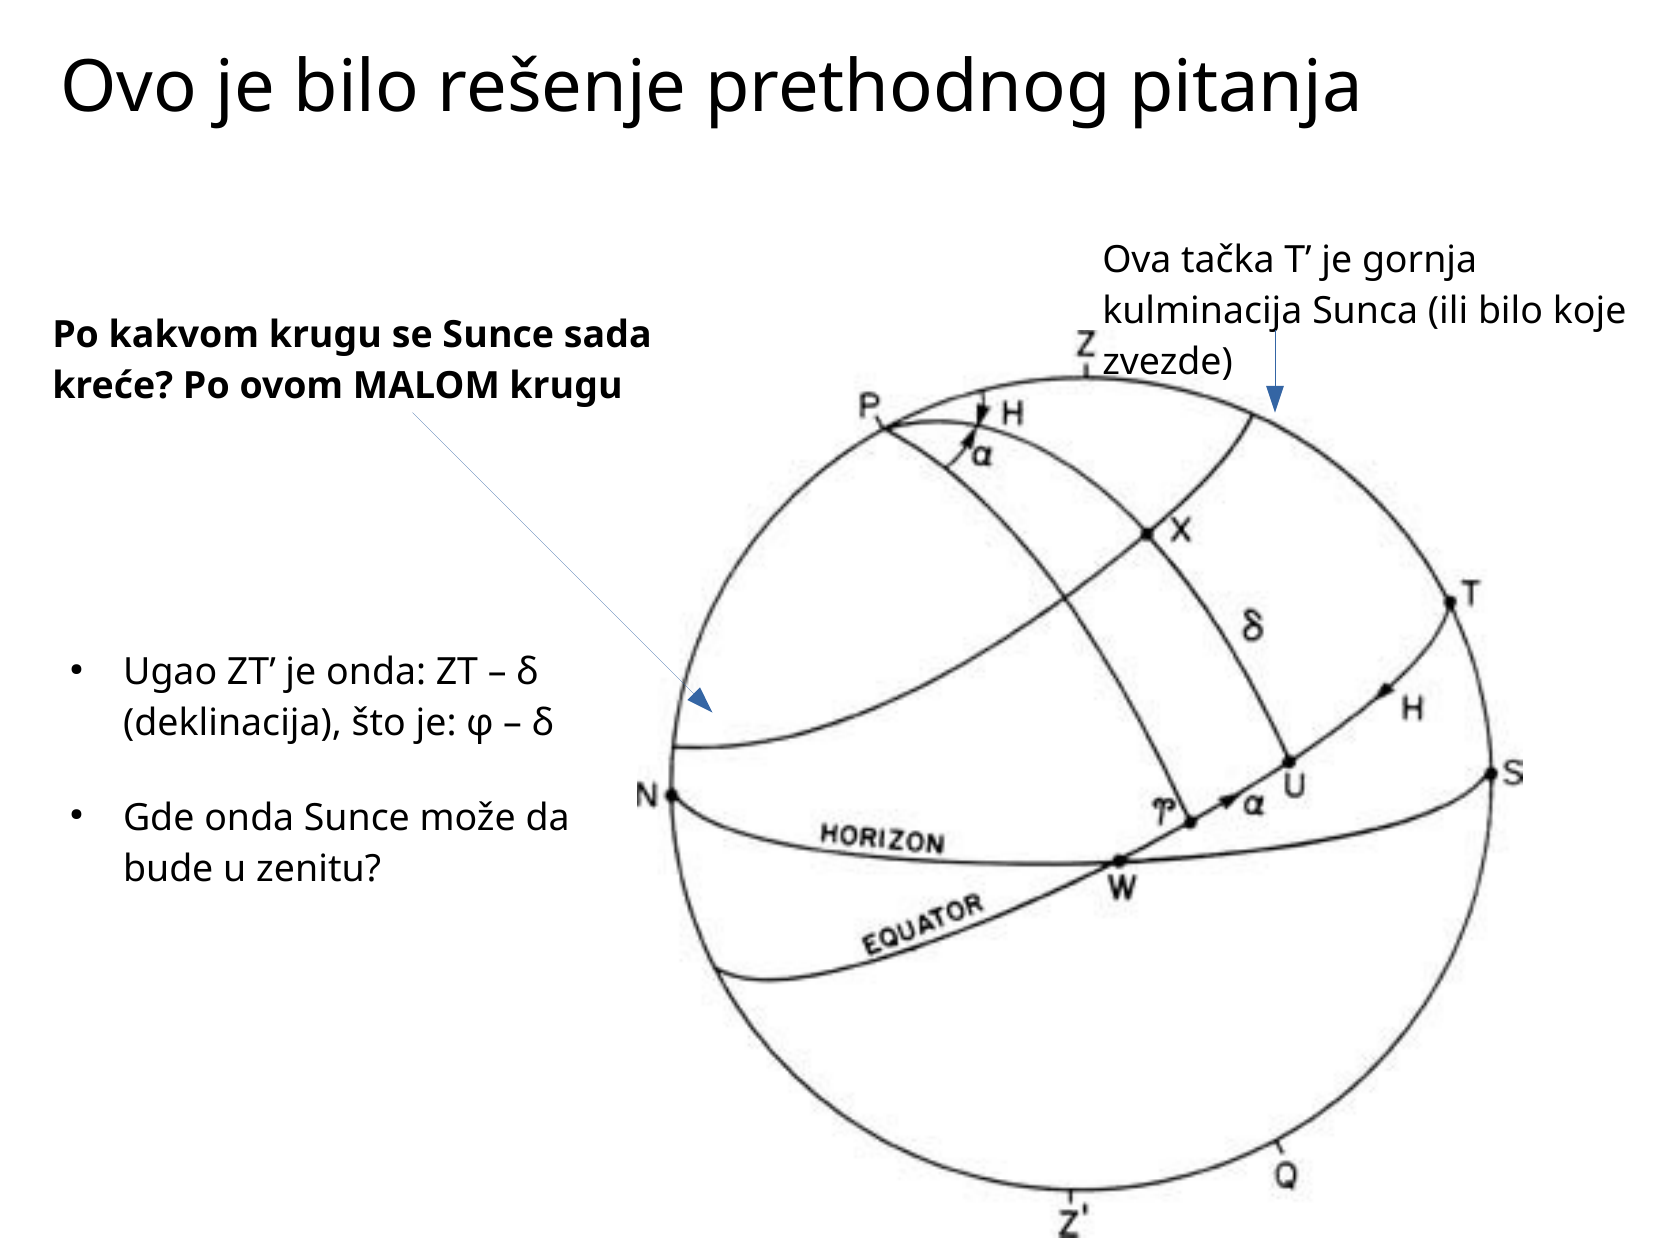

# Ovo je bilo rešenje prethodnog pitanja
Ova tačka T’ je gornja kulminacija Sunca (ili bilo koje zvezde)
Po kakvom krugu se Sunce sada kreće? Po ovom MALOM krugu
Ugao ZT’ je onda: ZT – δ (deklinacija), što je: φ – δ
Gde onda Sunce može da bude u zenitu?